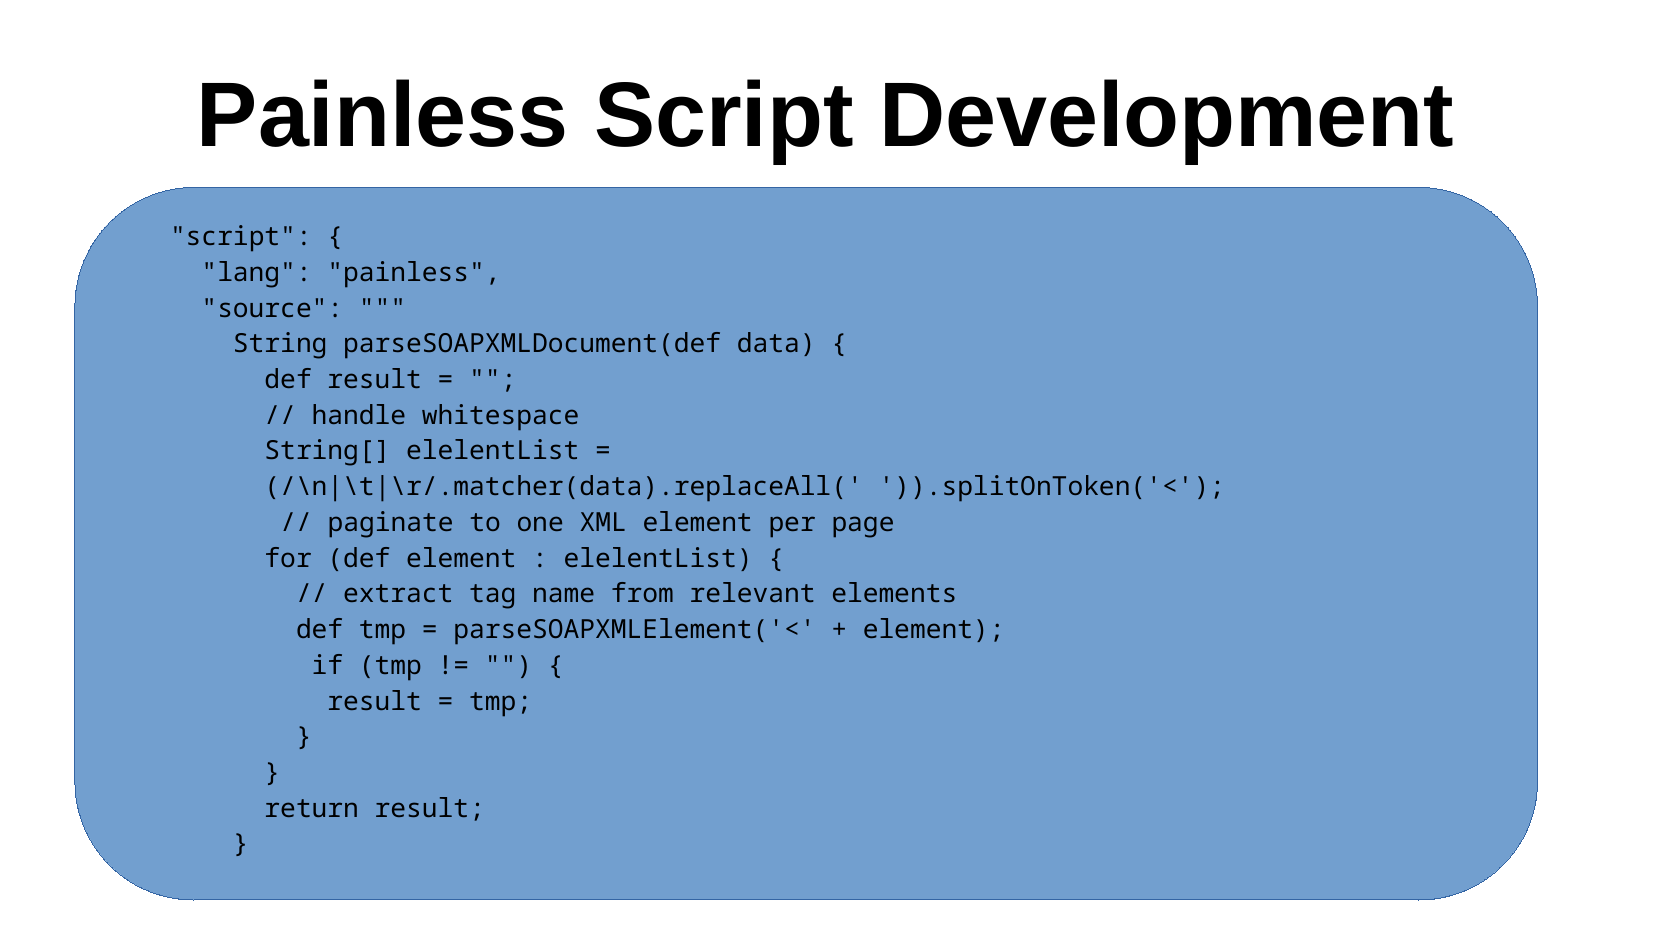

# Painless Script Development
 "script": {
 "lang": "painless",
 "source": """
 String parseSOAPXMLDocument(def data) {
 def result = "";
 // handle whitespace
 String[] elelentList =
 (/\n|\t|\r/.matcher(data).replaceAll(' ')).splitOnToken('<');
 // paginate to one XML element per page
 for (def element : elelentList) {
 // extract tag name from relevant elements
 def tmp = parseSOAPXMLElement('<' + element);
 if (tmp != "") {
 result = tmp;
 }
 }
 return result;
 }